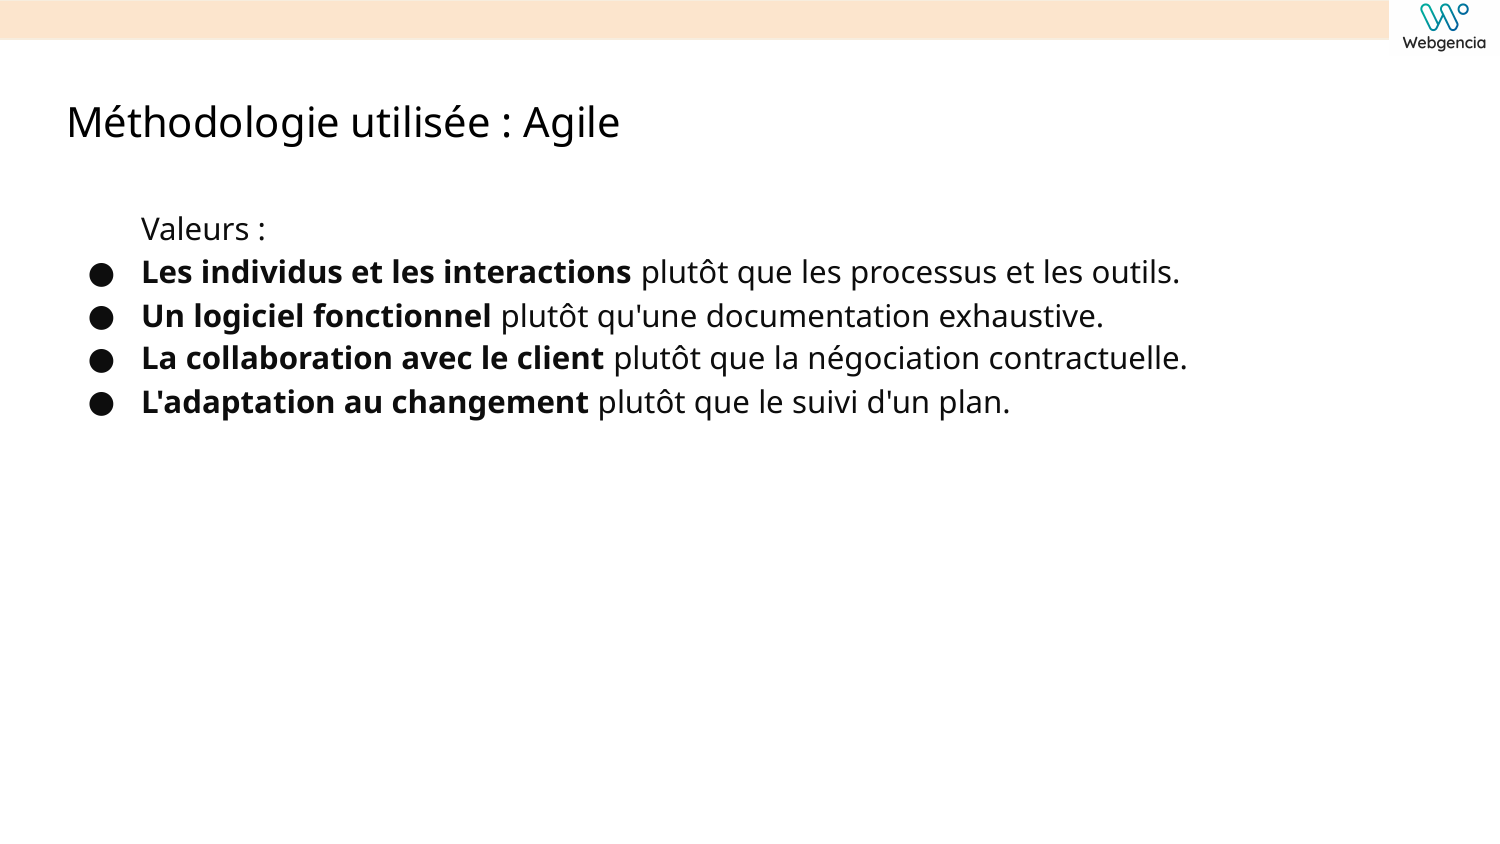

# Méthodologie utilisée : Agile
Valeurs :
Les individus et les interactions plutôt que les processus et les outils.
Un logiciel fonctionnel plutôt qu'une documentation exhaustive.
La collaboration avec le client plutôt que la négociation contractuelle.
L'adaptation au changement plutôt que le suivi d'un plan.